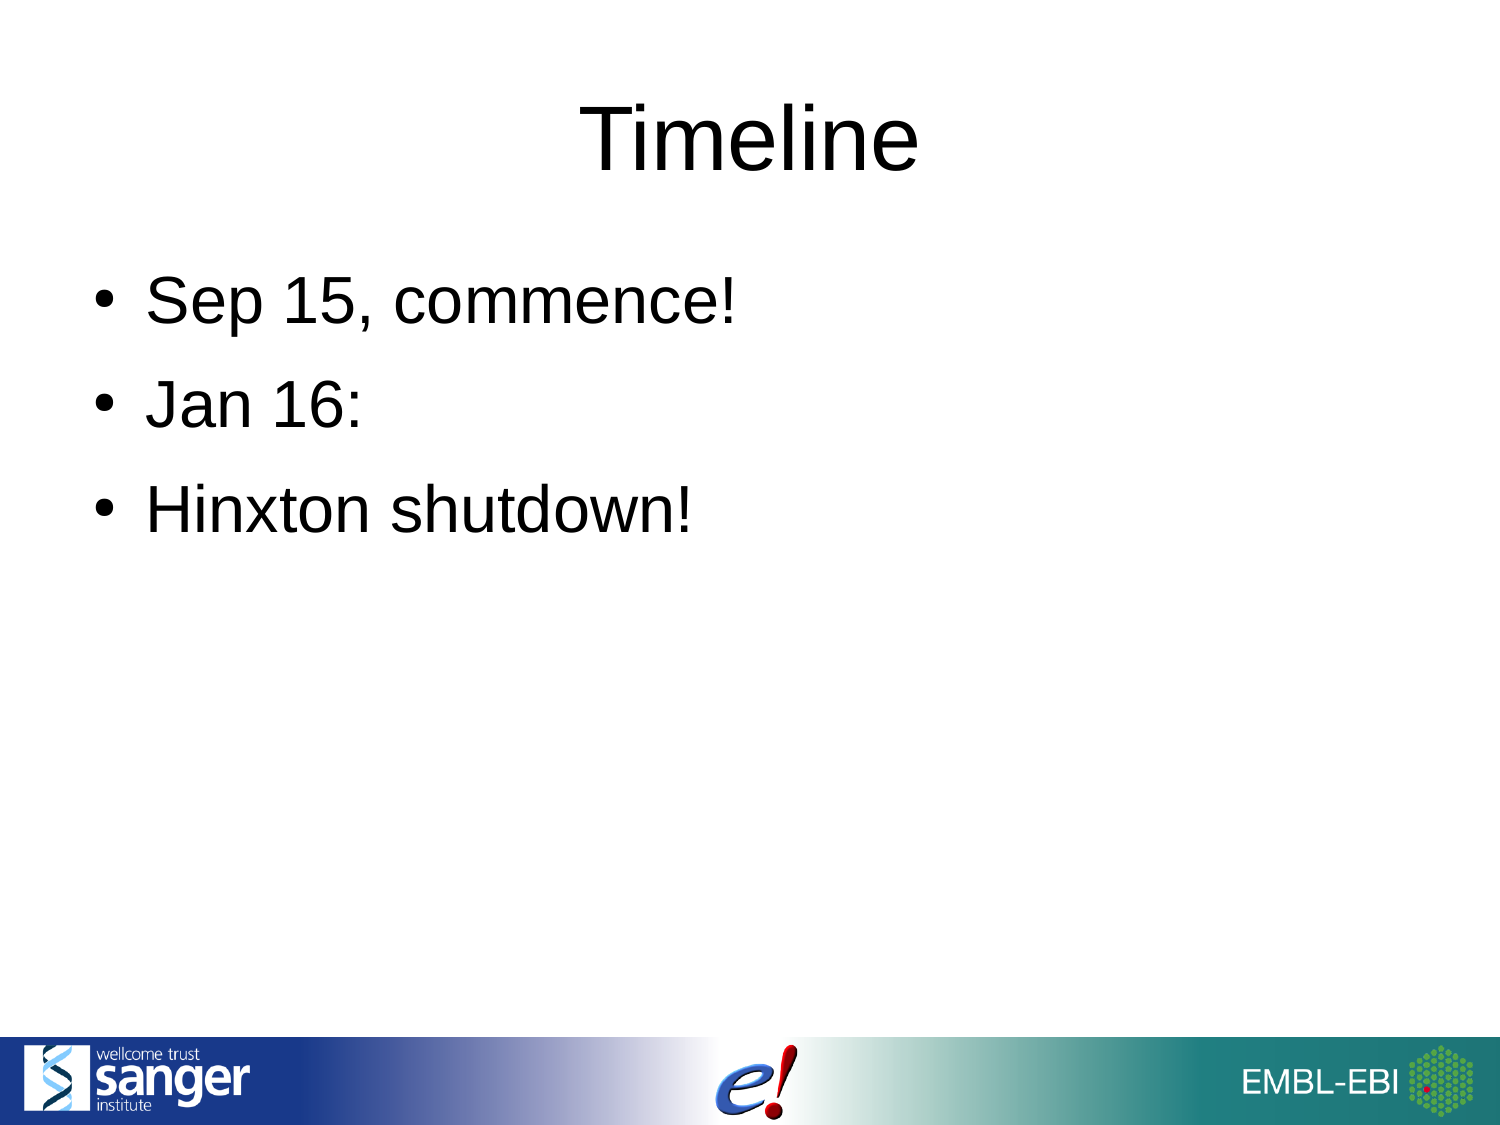

# Timeline
Sep 15, commence!
Jan 16:
Hinxton shutdown!